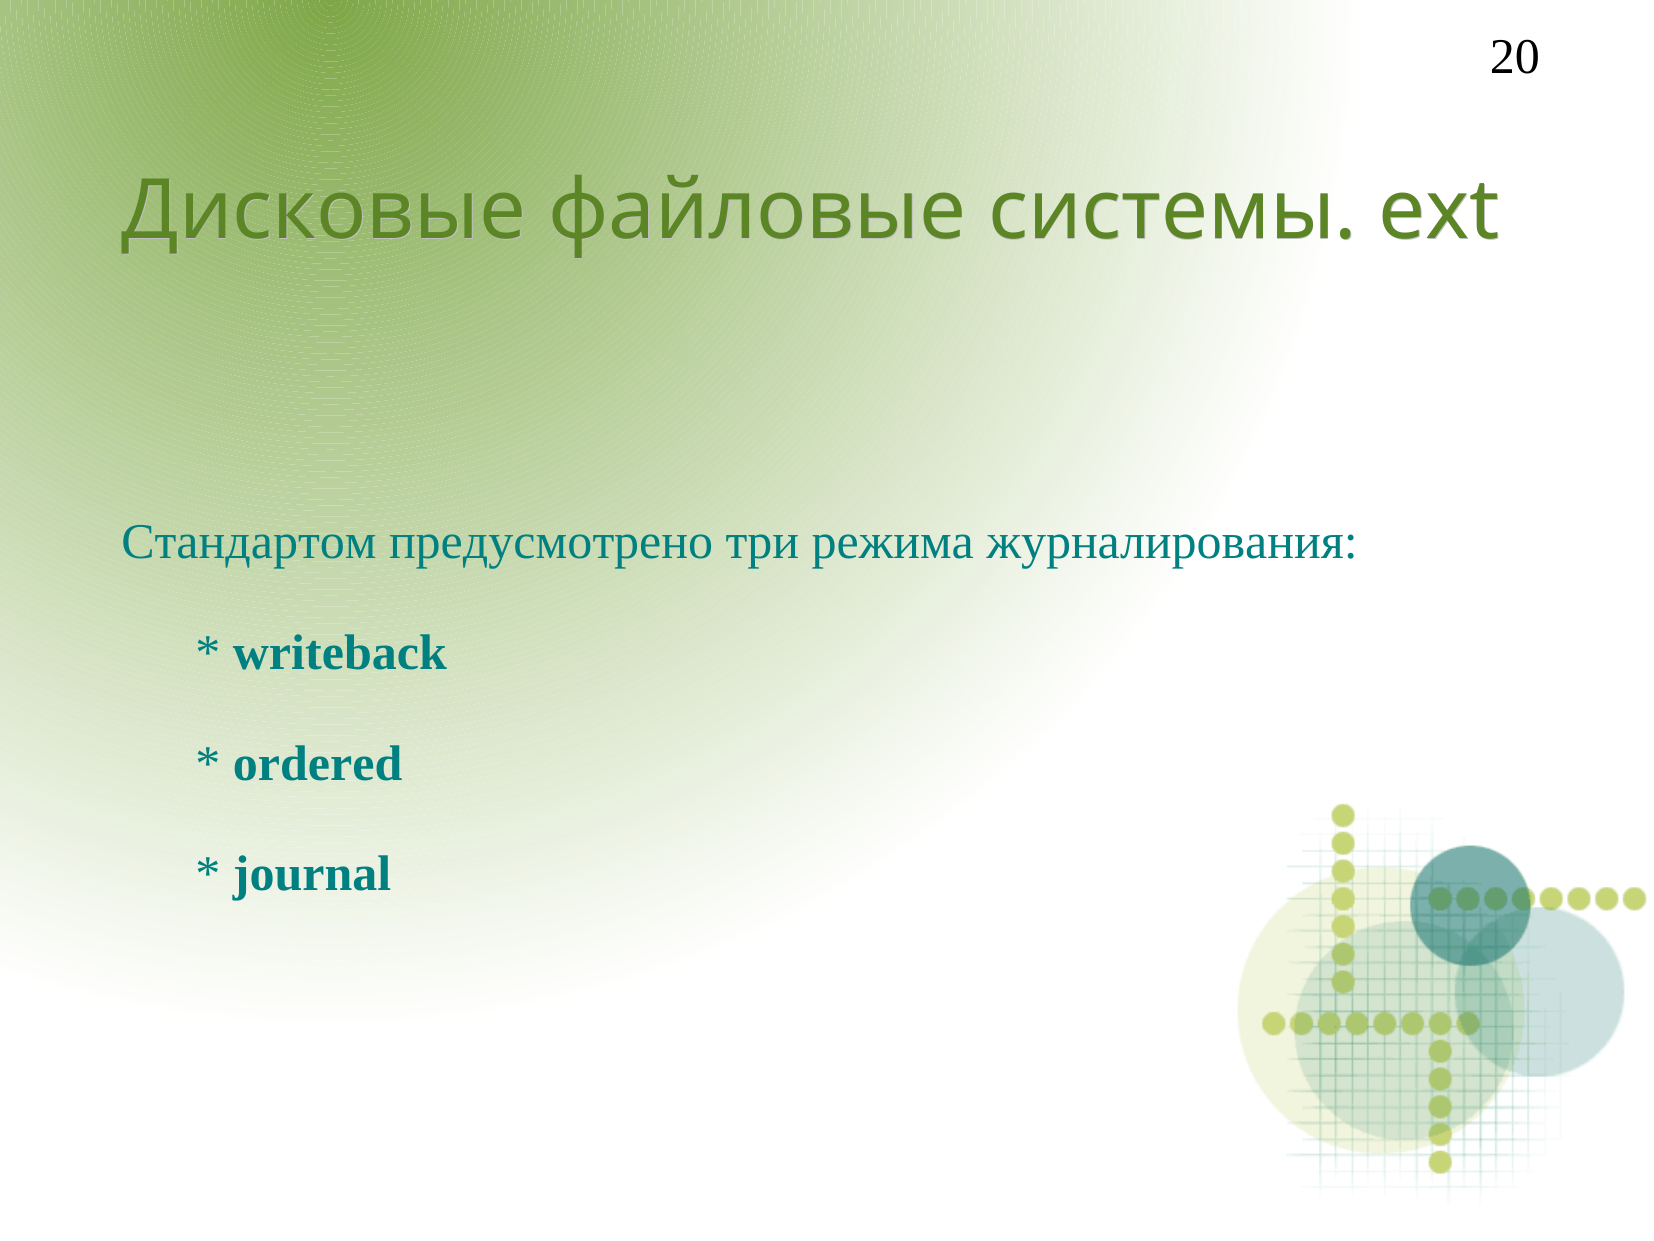

Дисковые файловые системы. ext
# Стандартом предусмотрено три режима журналирования:
	* writeback
	* ordered
	* journal